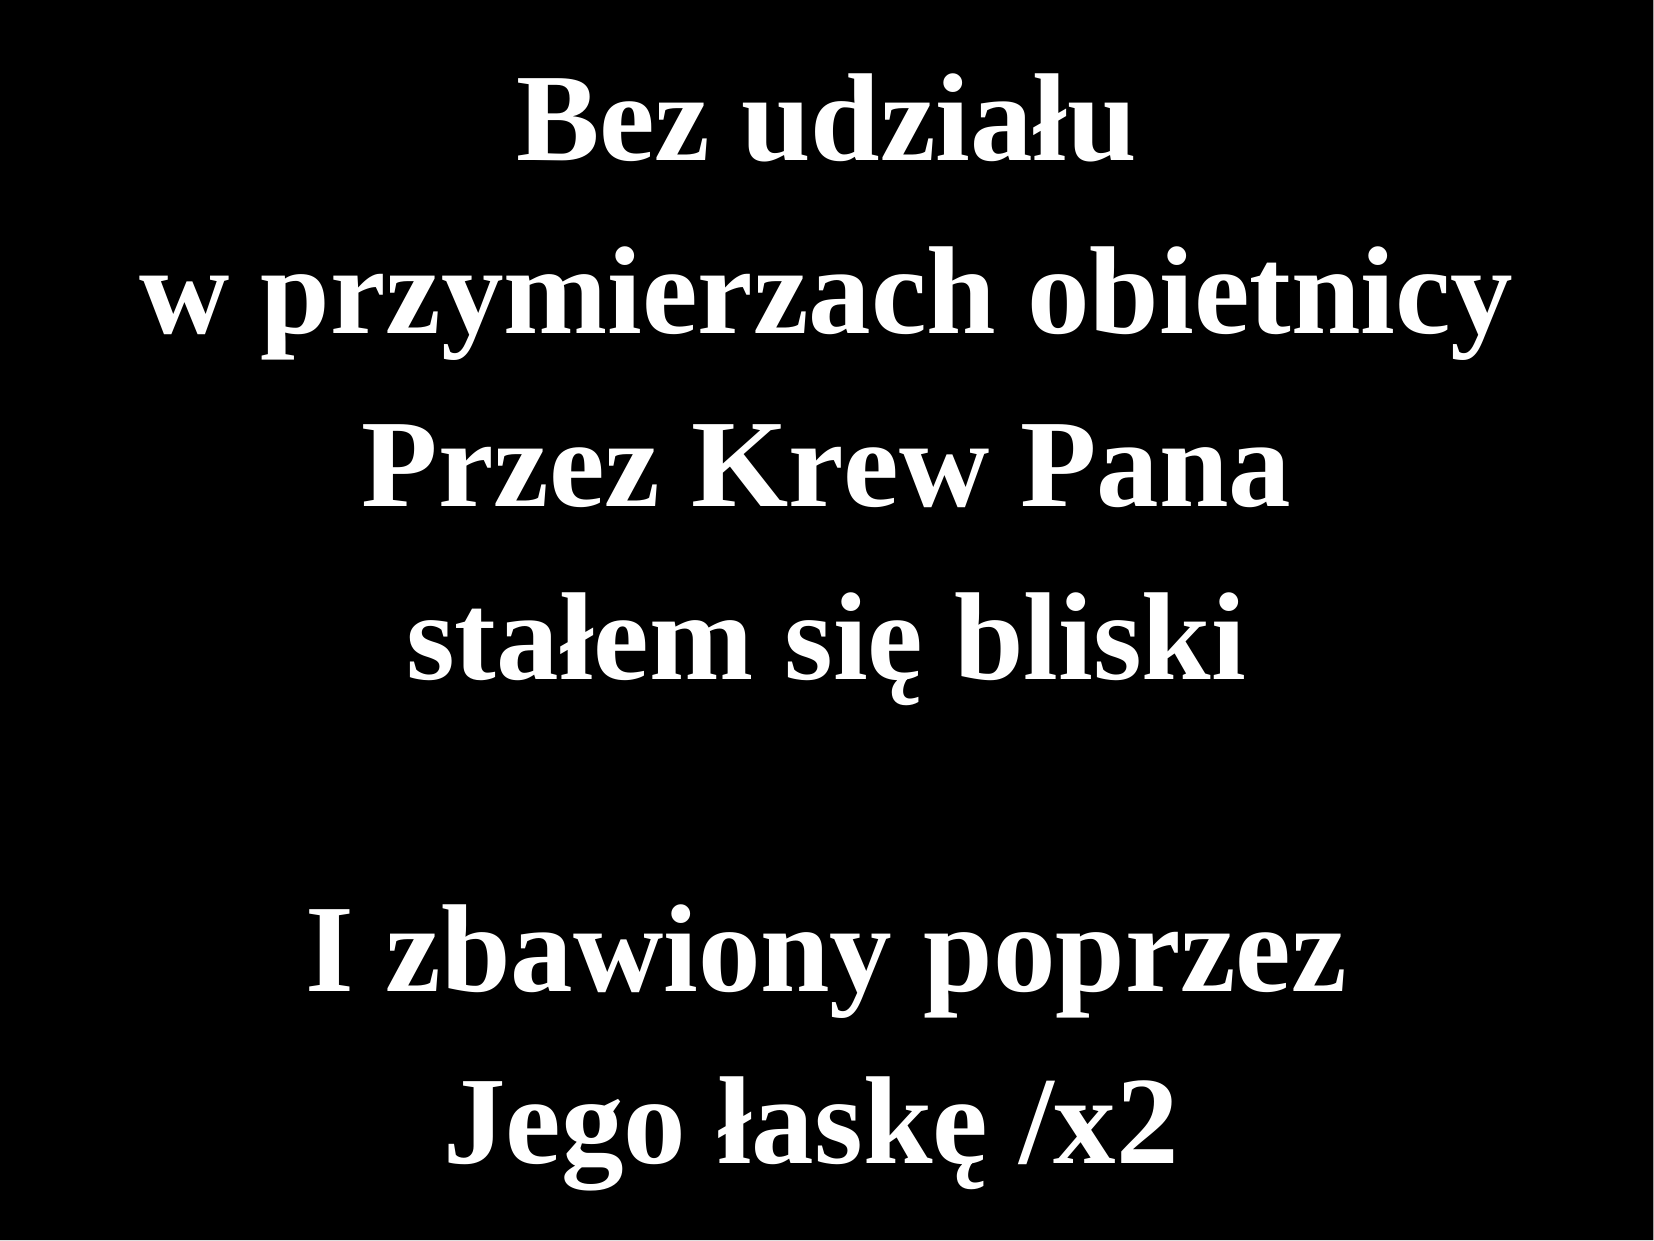

# Bez udziału ppp w przymierzach obietnicy ppp Przez Krew Pana ppp stałem się bliski ppp I zbawiony poprzez ppp Jego łaskę /x2